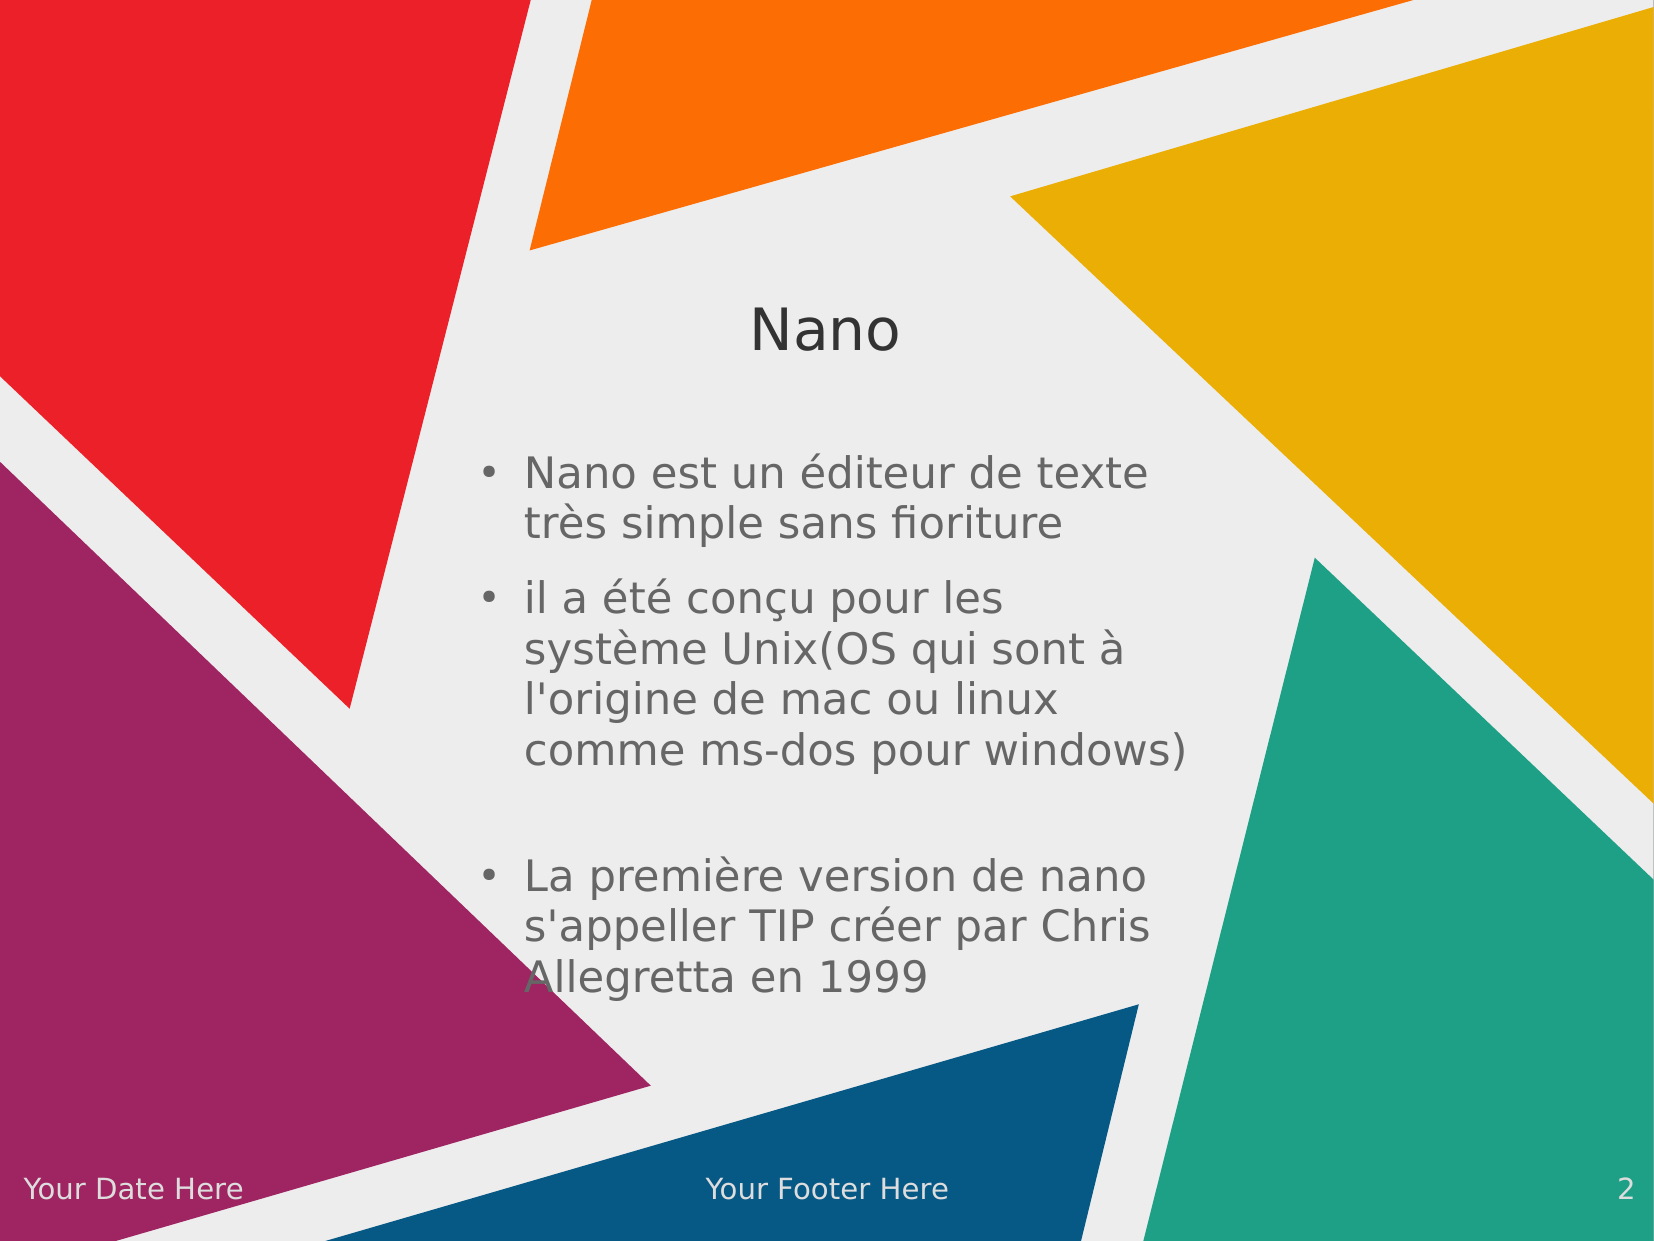

# Nano
Nano est un éditeur de texte très simple sans fioriture
il a été conçu pour les système Unix(OS qui sont à l'origine de mac ou linux comme ms-dos pour windows)
La première version de nano s'appeller TIP créer par Chris Allegretta en 1999
Your Date Here
Your Footer Here
2